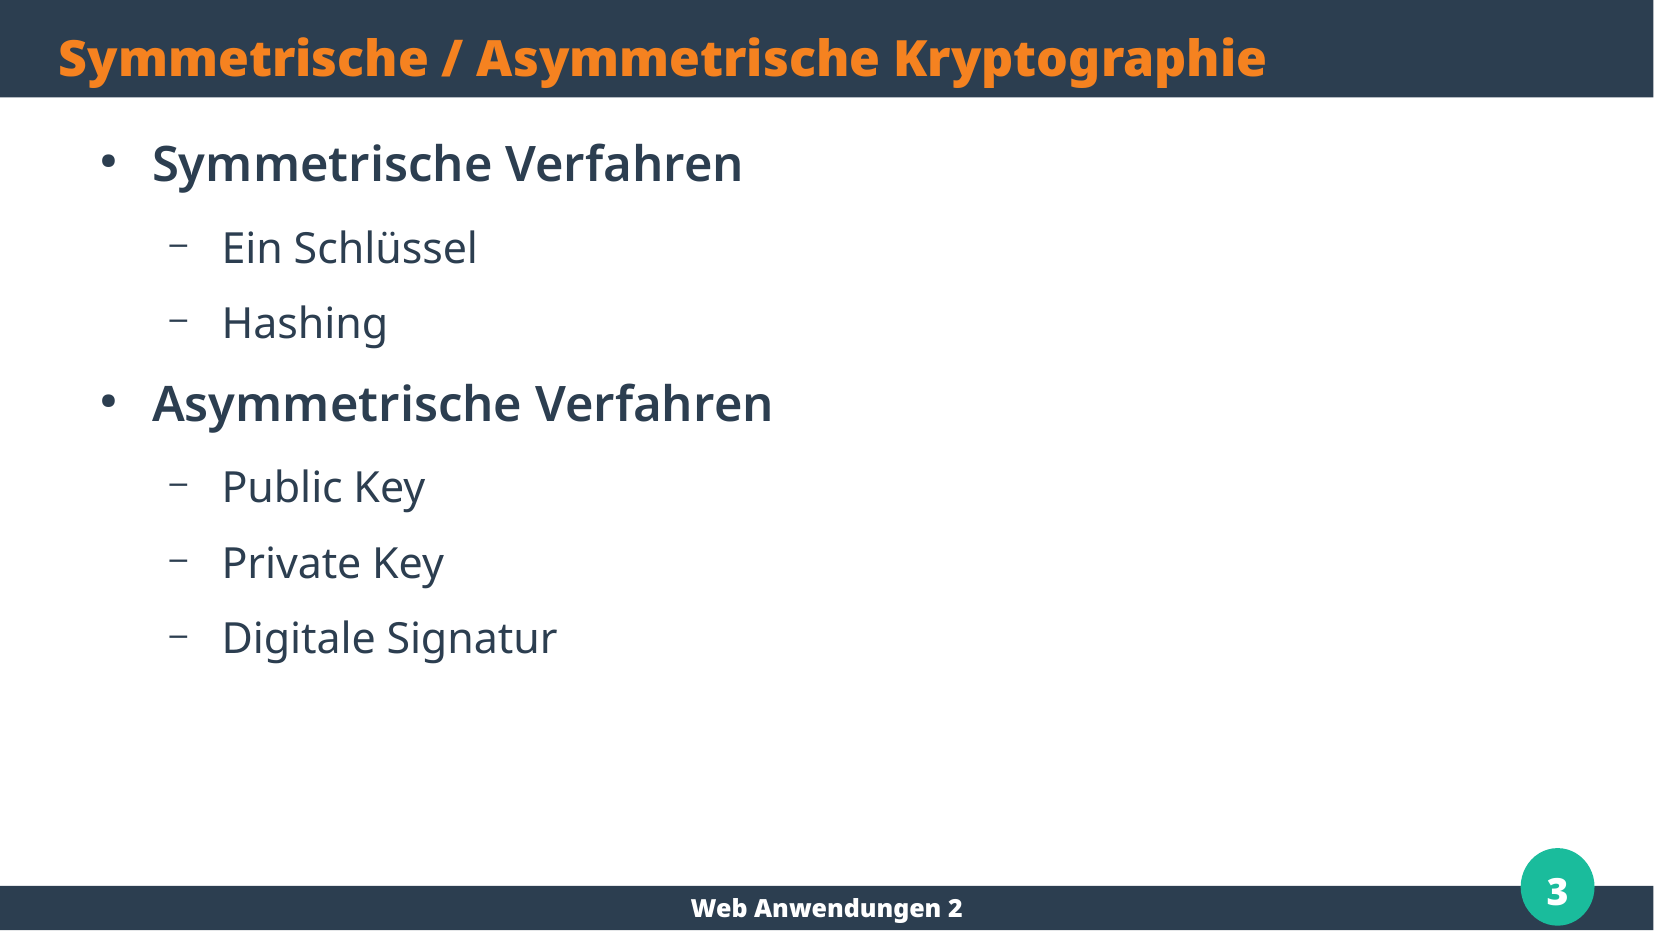

# Symmetrische / Asymmetrische Kryptographie
Symmetrische Verfahren
Ein Schlüssel
Hashing
Asymmetrische Verfahren
Public Key
Private Key
Digitale Signatur
3